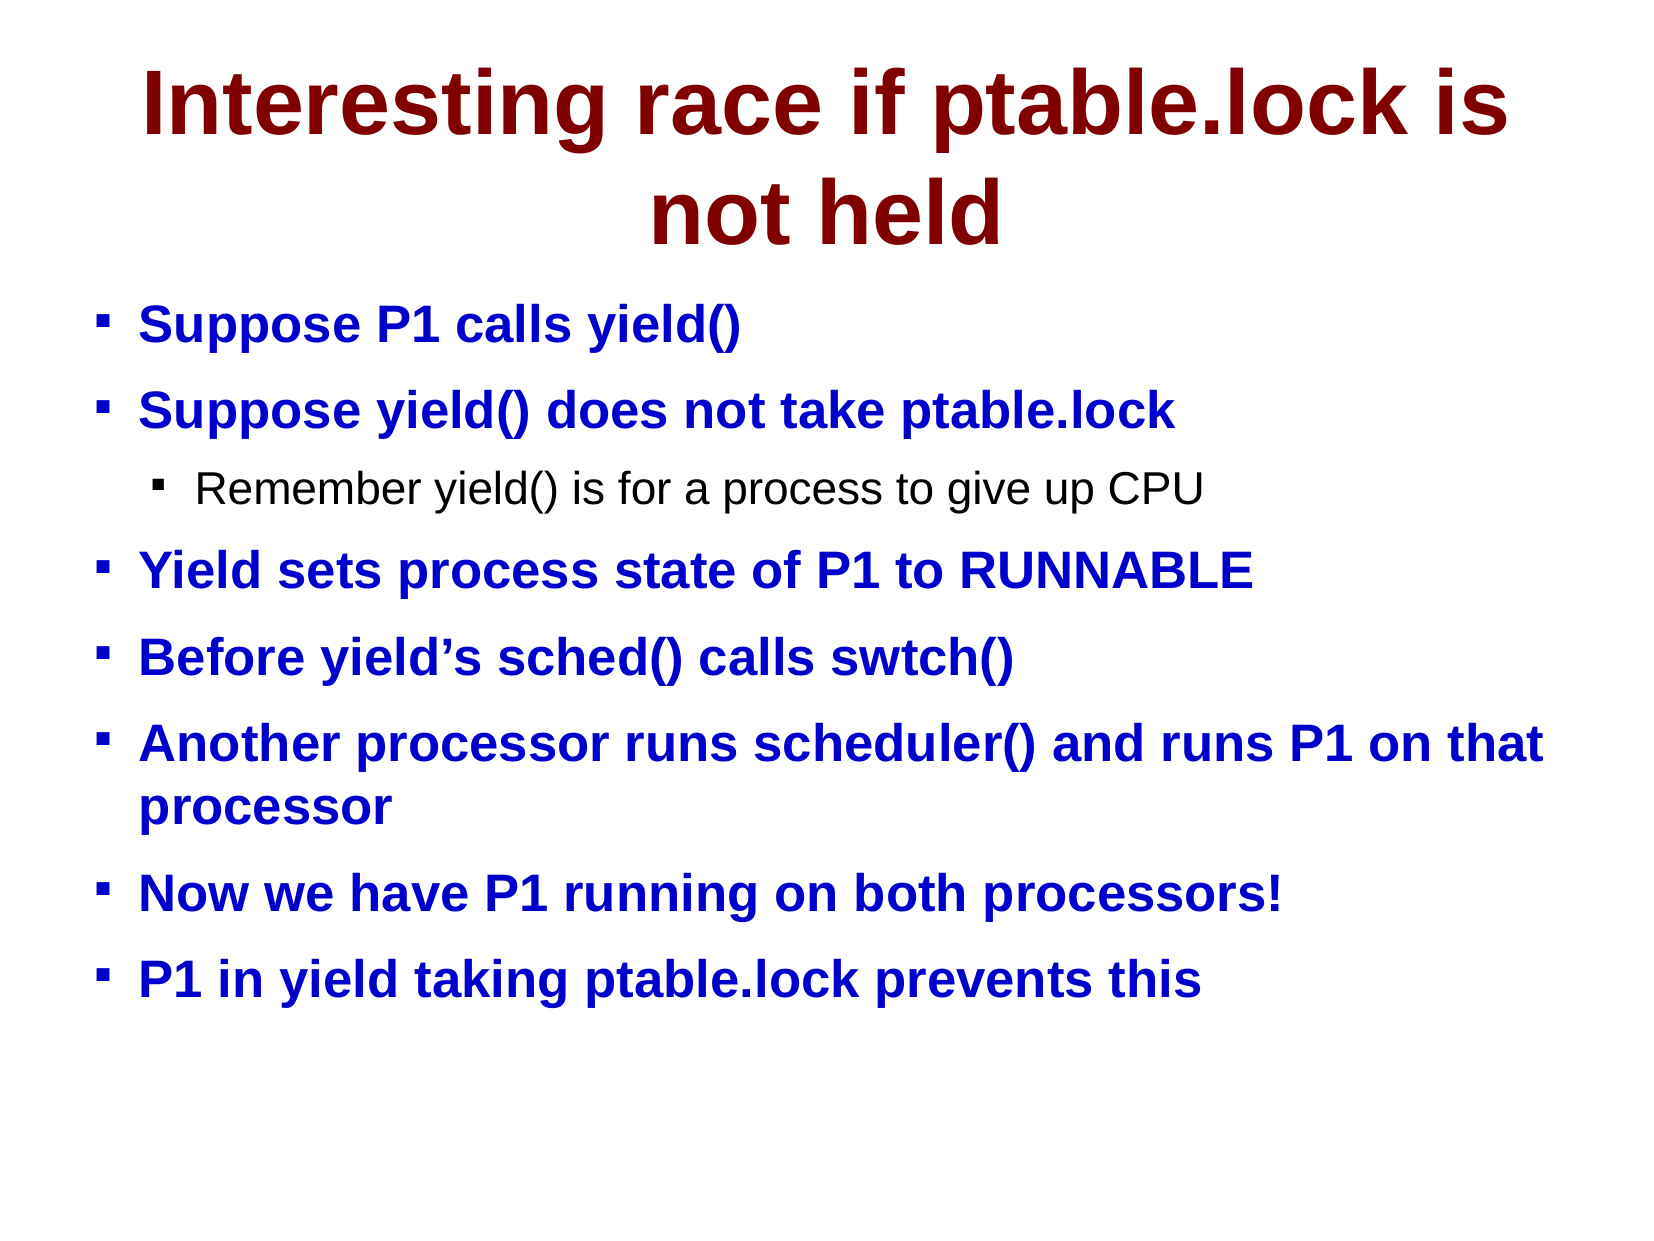

# Interesting race if ptable.lock is not held
Suppose P1 calls yield()
Suppose yield() does not take ptable.lock
Remember yield() is for a process to give up CPU
Yield sets process state of P1 to RUNNABLE
Before yield’s sched() calls swtch()
Another processor runs scheduler() and runs P1 on that processor
Now we have P1 running on both processors!
P1 in yield taking ptable.lock prevents this